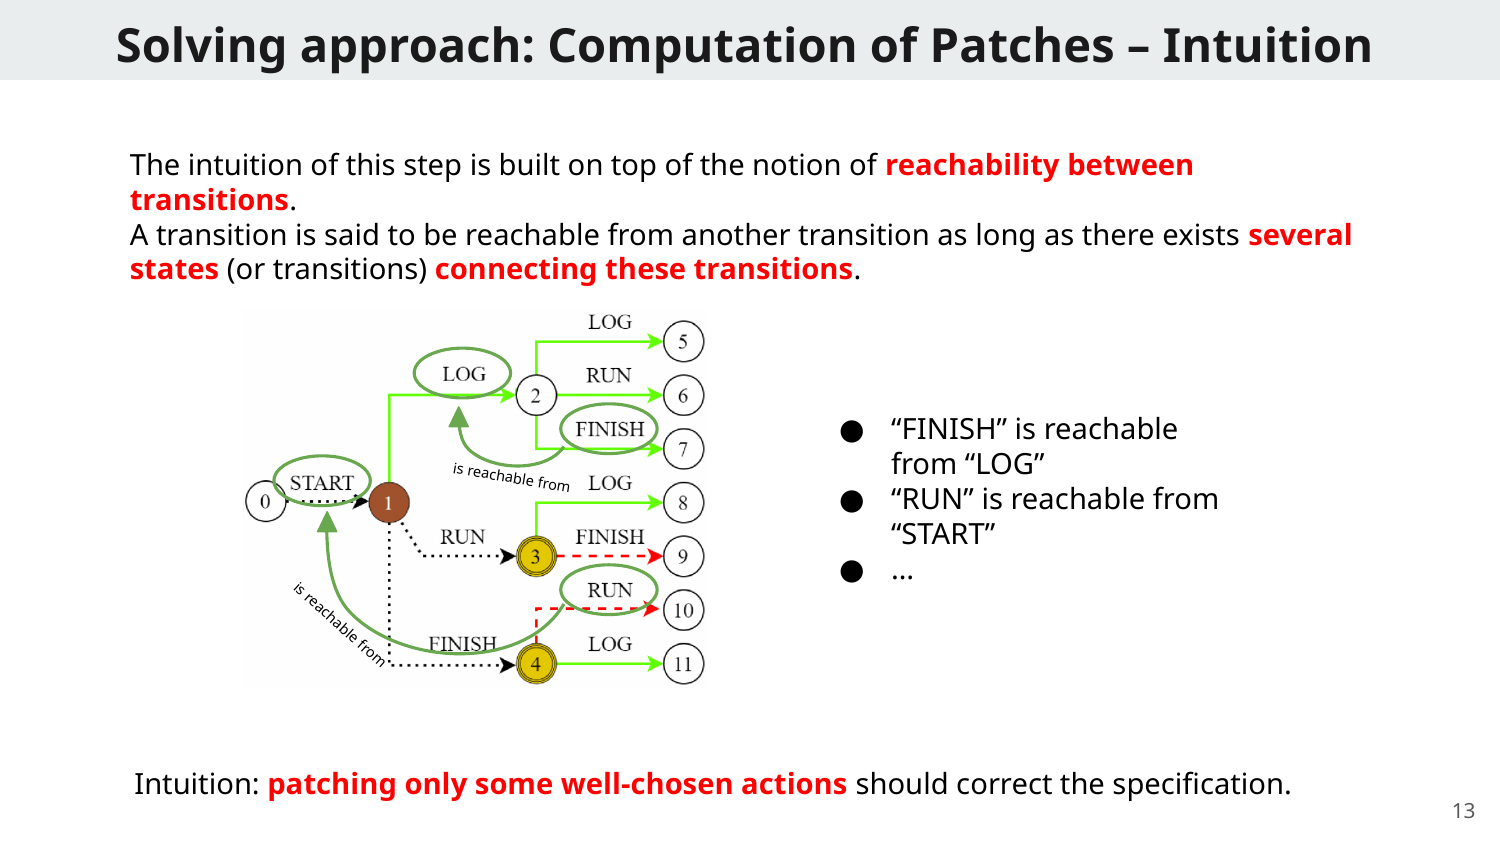

# Solving approach: Computation of Patches – Intuition
The intuition of this step is built on top of the notion of reachability between transitions.
A transition is said to be reachable from another transition as long as there exists several states (or transitions) connecting these transitions.
“FINISH” is reachable from “LOG”
“RUN” is reachable from “START”
…
is reachable from
is reachable from
Intuition: patching only some well-chosen actions should correct the specification.